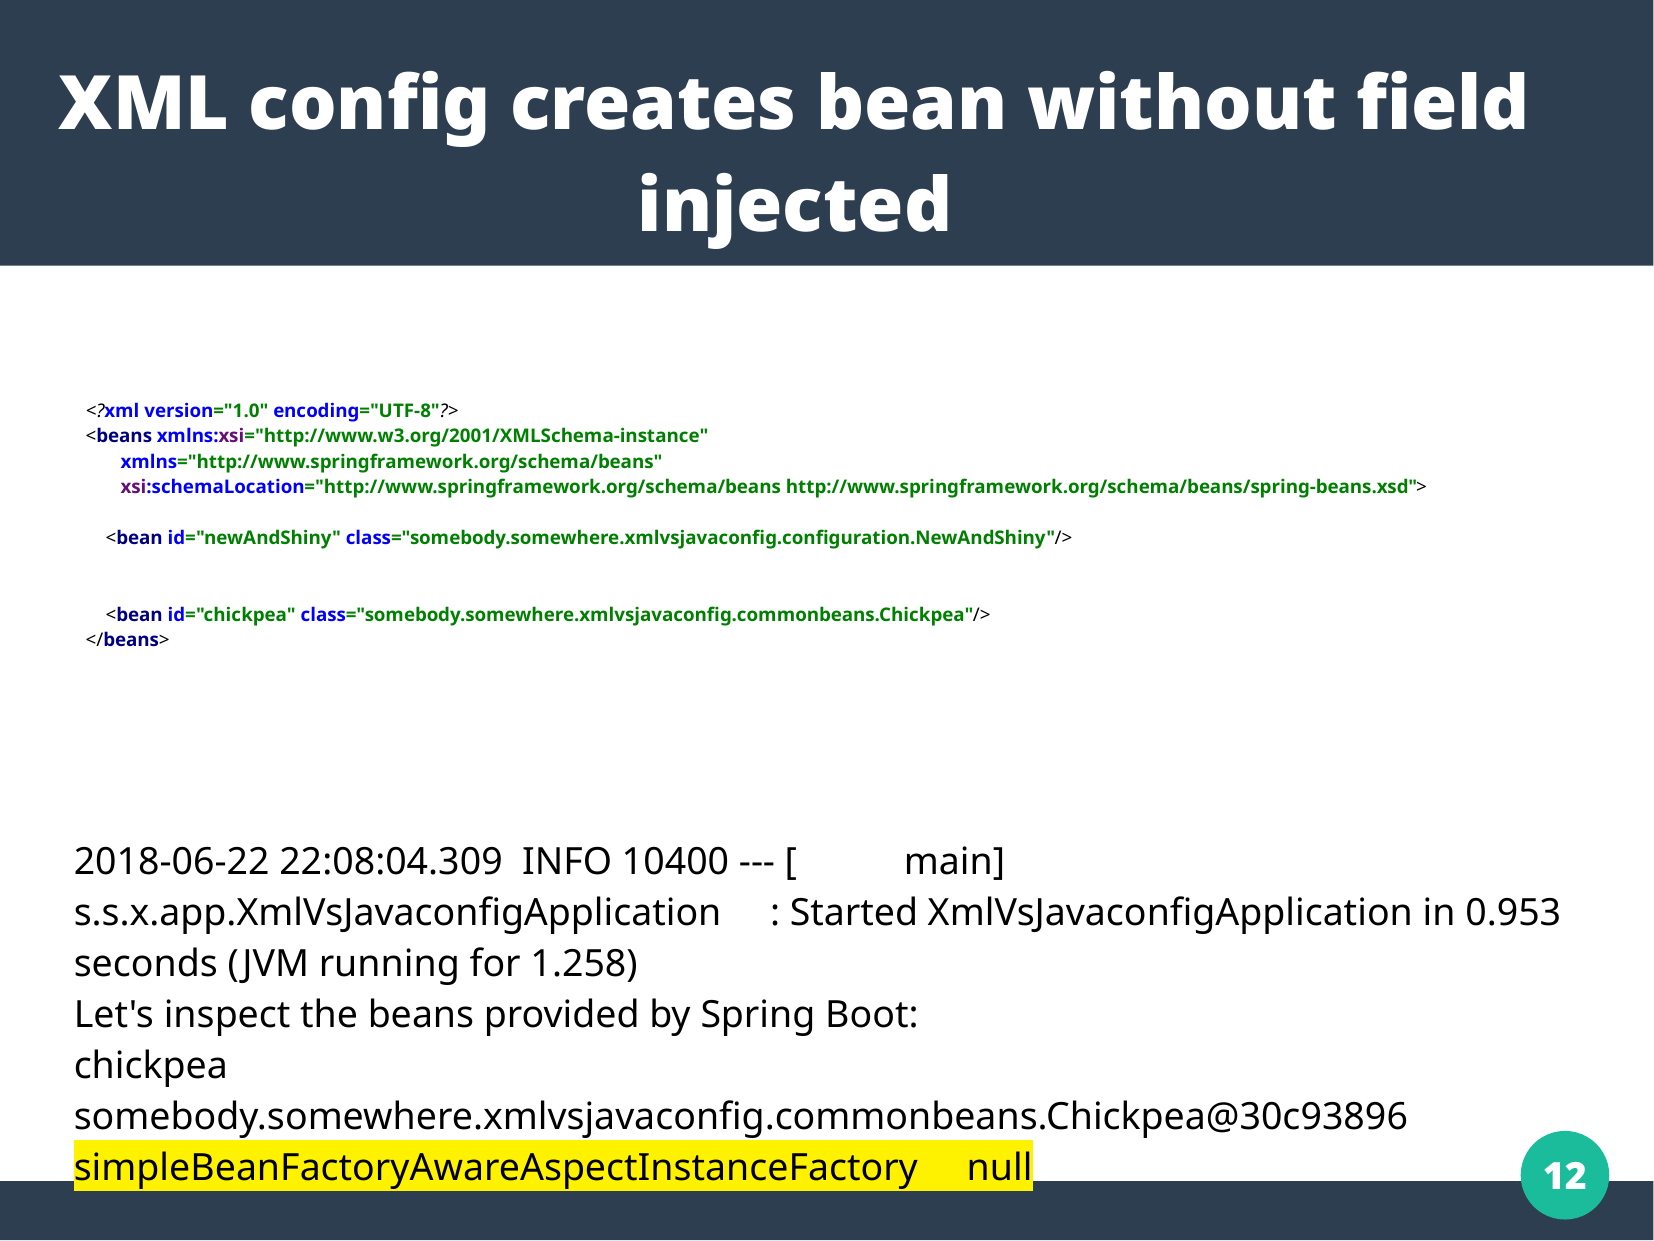

# XML config creates bean without field injected
<?xml version="1.0" encoding="UTF-8"?>
<beans xmlns:xsi="http://www.w3.org/2001/XMLSchema-instance"
 xmlns="http://www.springframework.org/schema/beans"
 xsi:schemaLocation="http://www.springframework.org/schema/beans http://www.springframework.org/schema/beans/spring-beans.xsd">
 <bean id="newAndShiny" class="somebody.somewhere.xmlvsjavaconfig.configuration.NewAndShiny"/>
 <bean id="chickpea" class="somebody.somewhere.xmlvsjavaconfig.commonbeans.Chickpea"/>
</beans>
2018-06-22 22:08:04.309 INFO 10400 --- [ main] s.s.x.app.XmlVsJavaconfigApplication : Started XmlVsJavaconfigApplication in 0.953 seconds (JVM running for 1.258)
Let's inspect the beans provided by Spring Boot:
chickpea somebody.somewhere.xmlvsjavaconfig.commonbeans.Chickpea@30c93896
simpleBeanFactoryAwareAspectInstanceFactory null
12